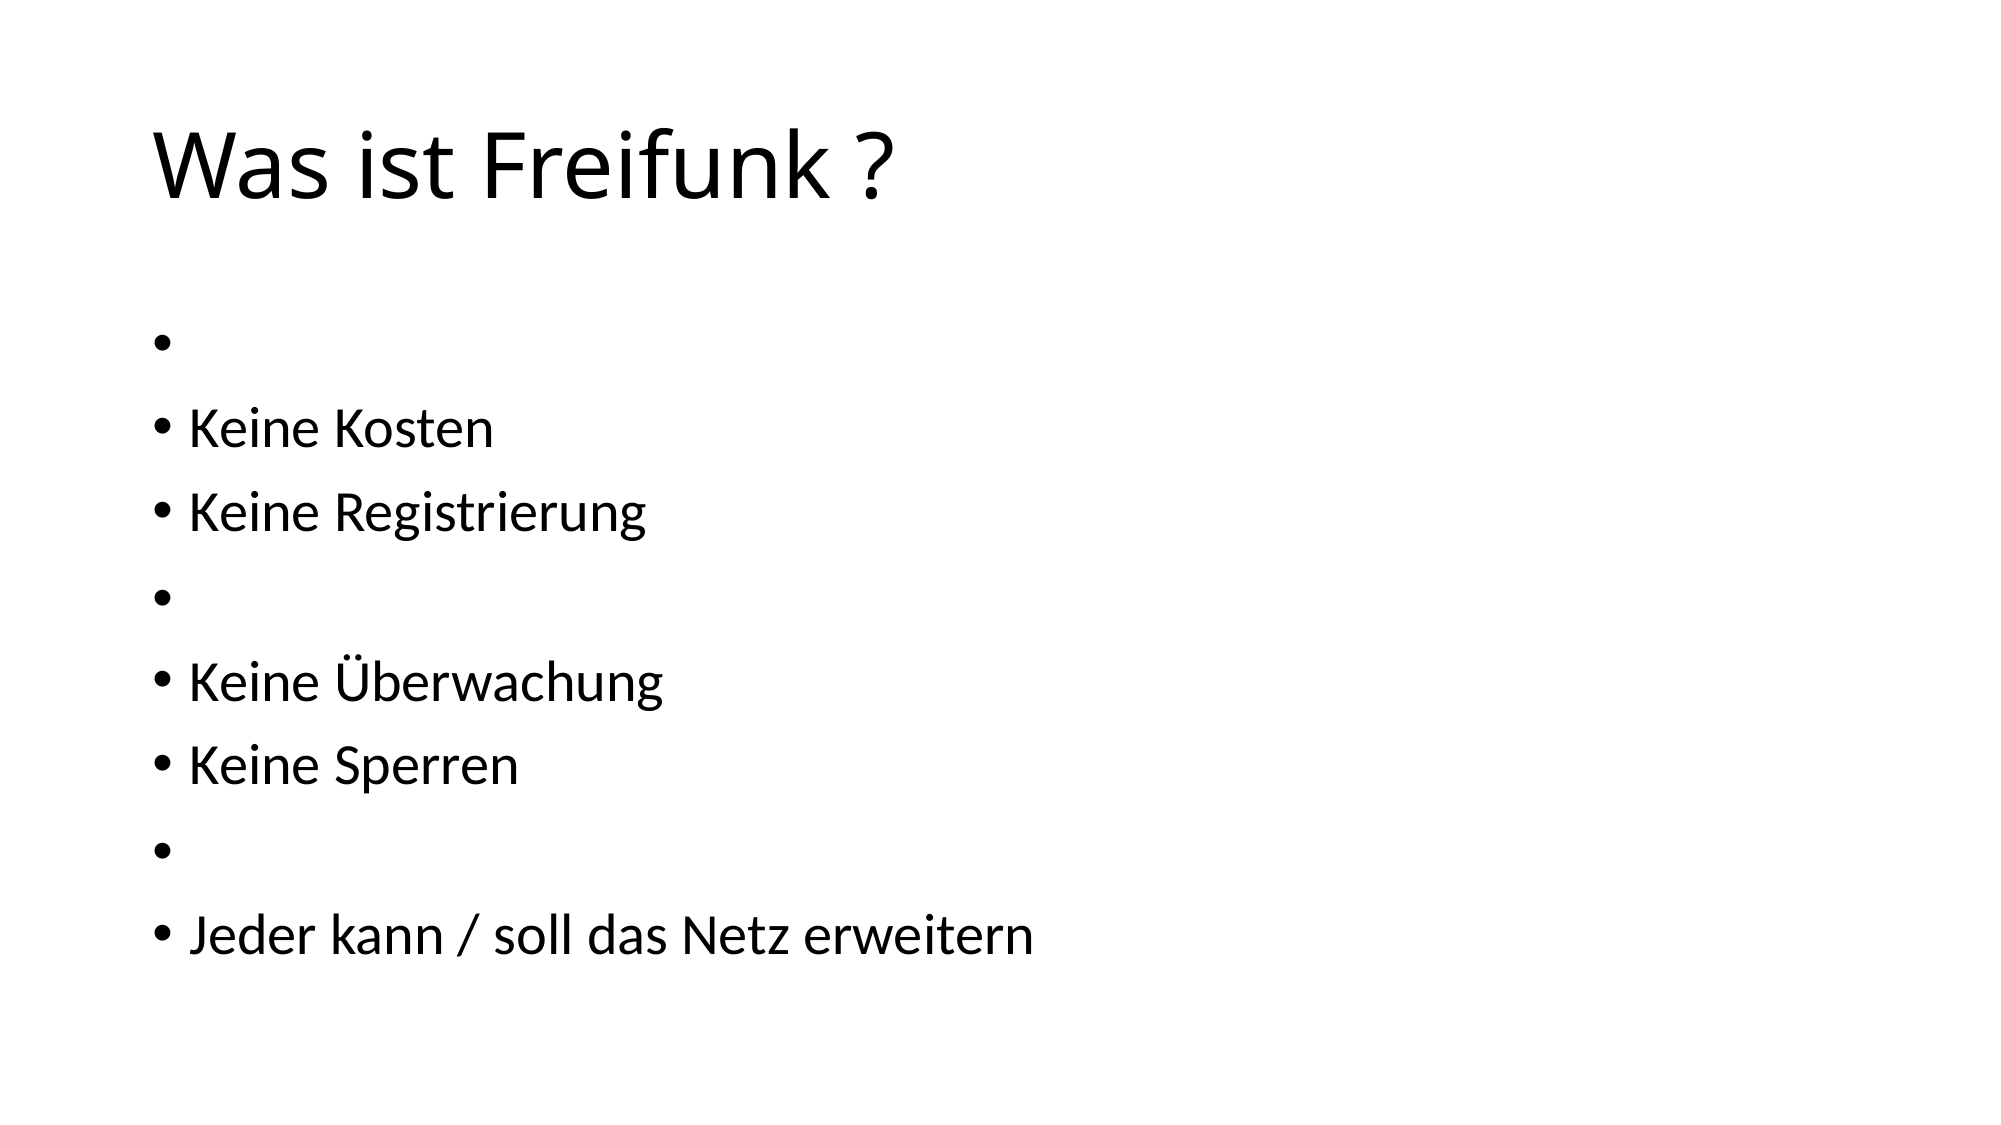

# Was ist Freifunk ?
Keine Kosten
Keine Registrierung
Keine Überwachung
Keine Sperren
Jeder kann / soll das Netz erweitern